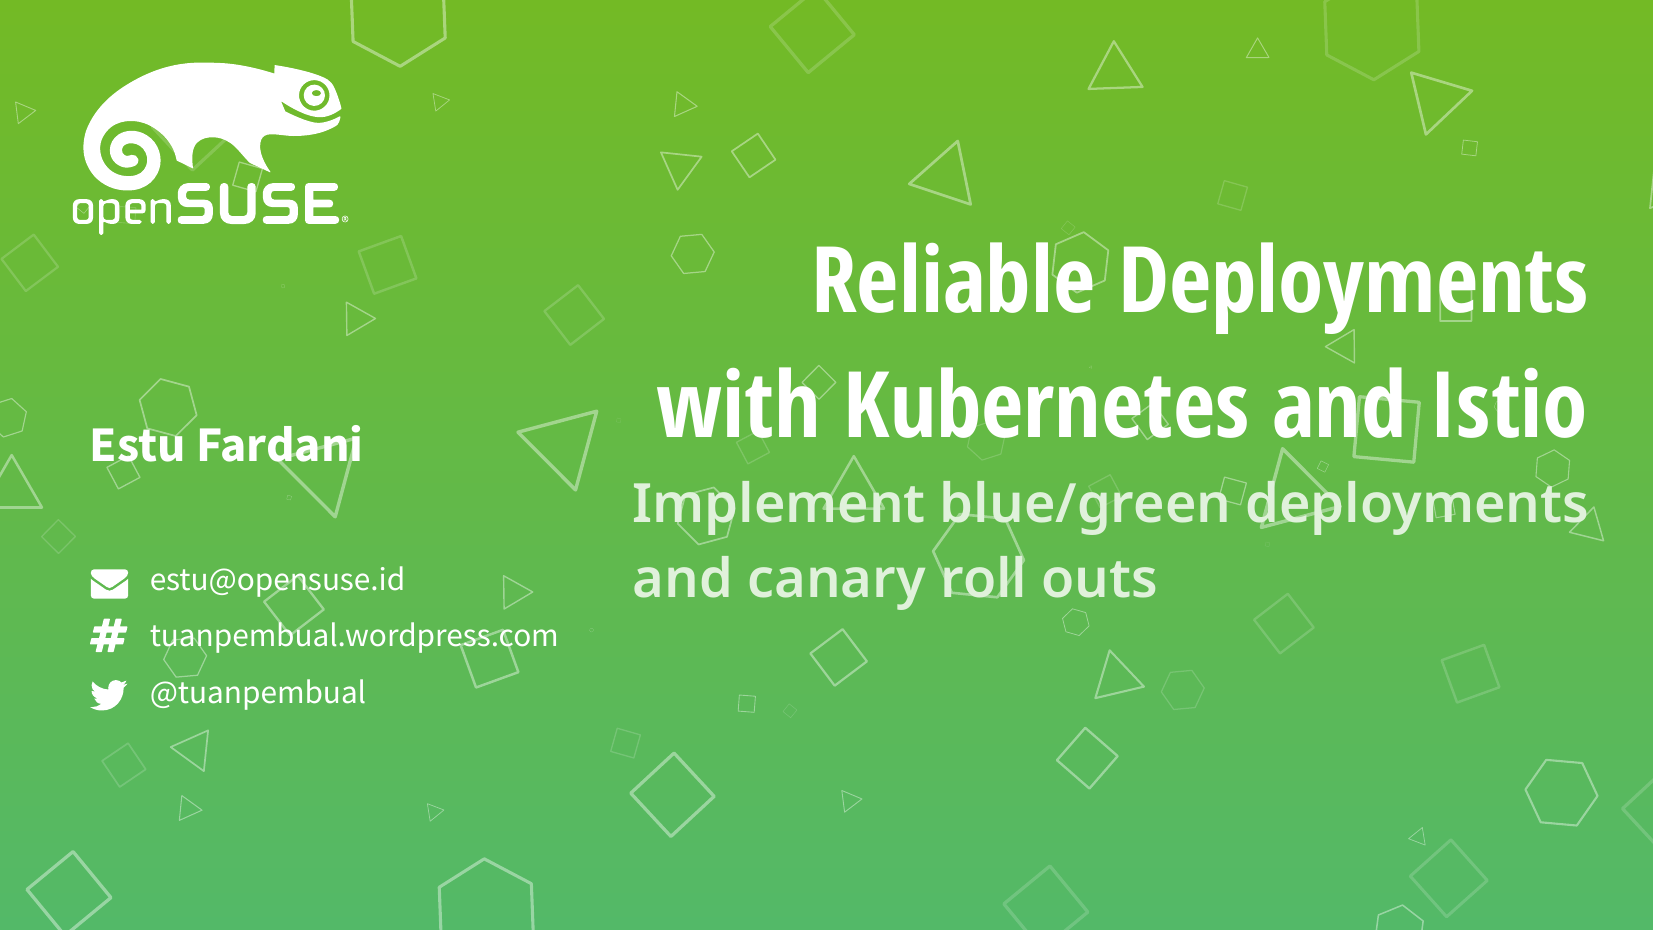

# Reliable Deployments with Kubernetes and Istio
Estu Fardani
Implement blue/green deployments and canary roll outs
estu@opensuse.id
tuanpembual.wordpress.com
@tuanpembual